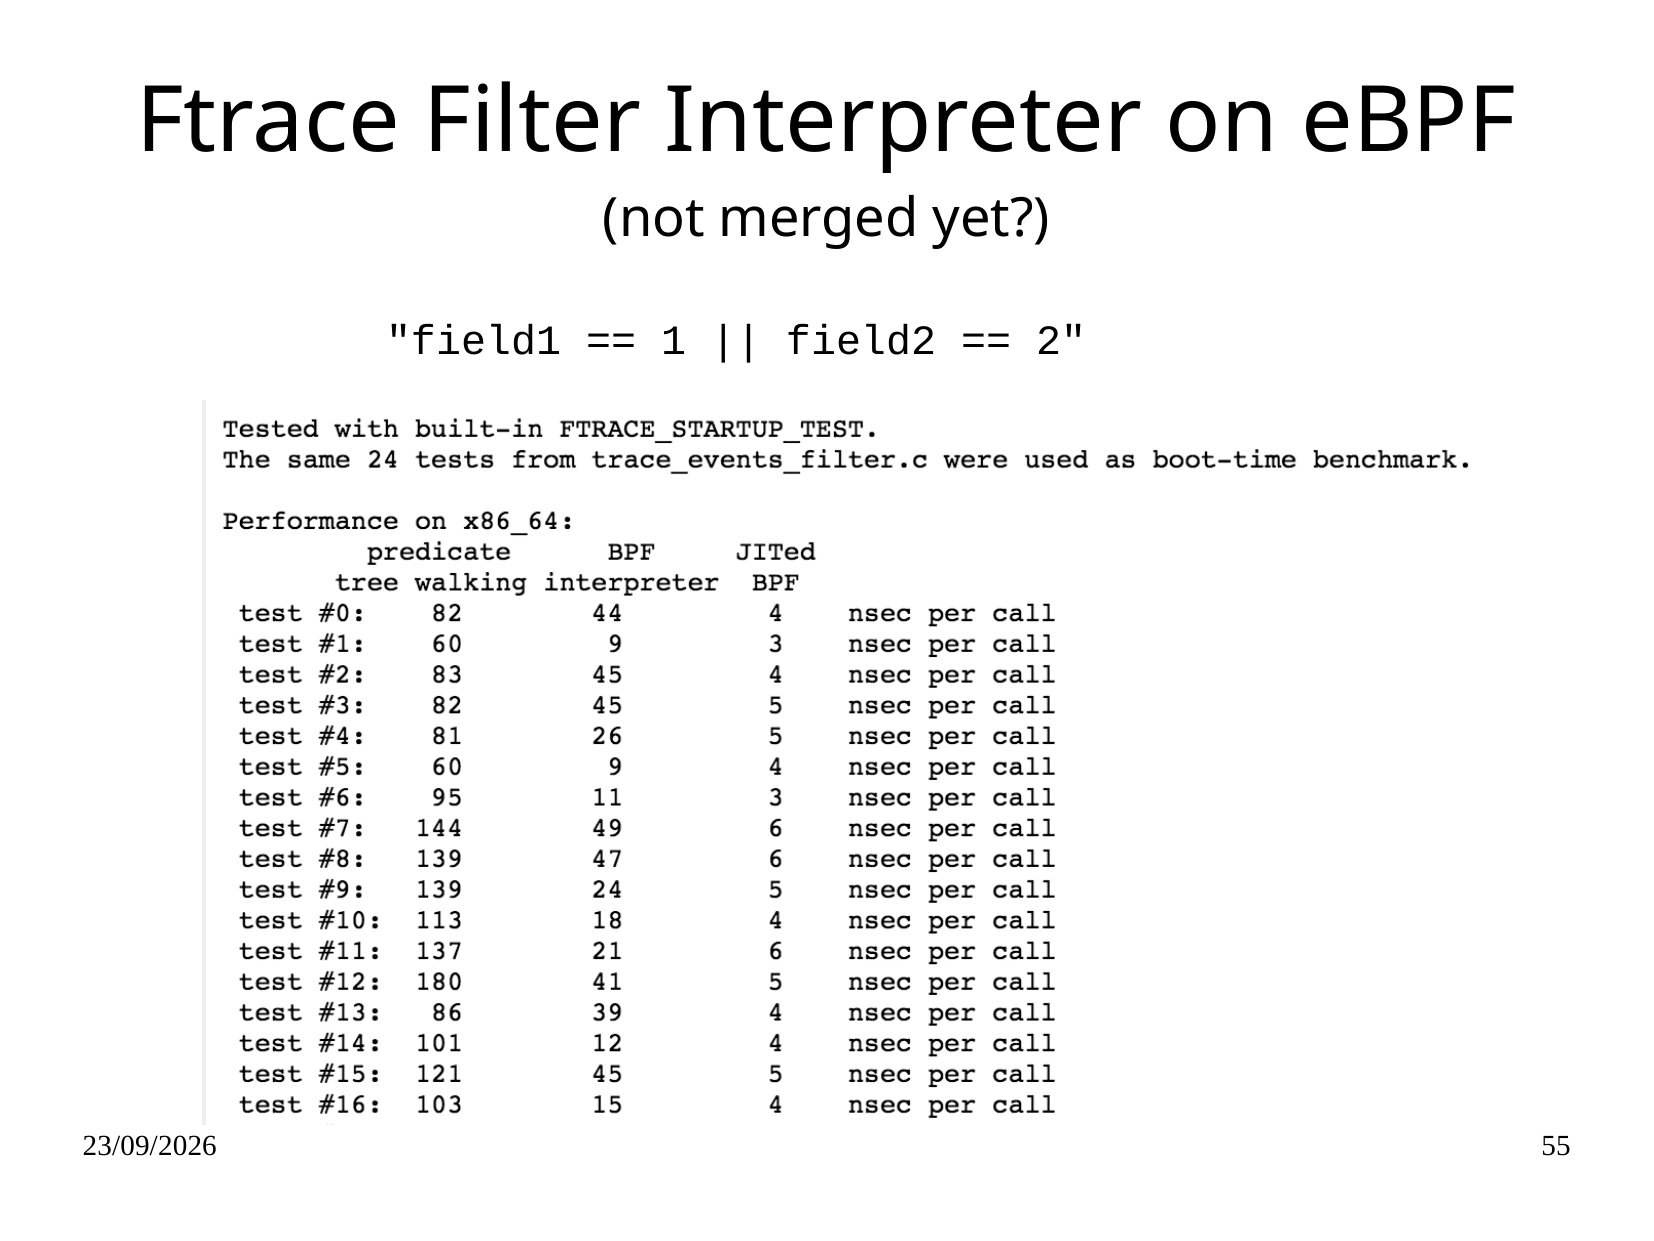

# Ftrace Filter Interpreter on eBPF (not merged yet?)
"field1 == 1 || field2 == 2"
55